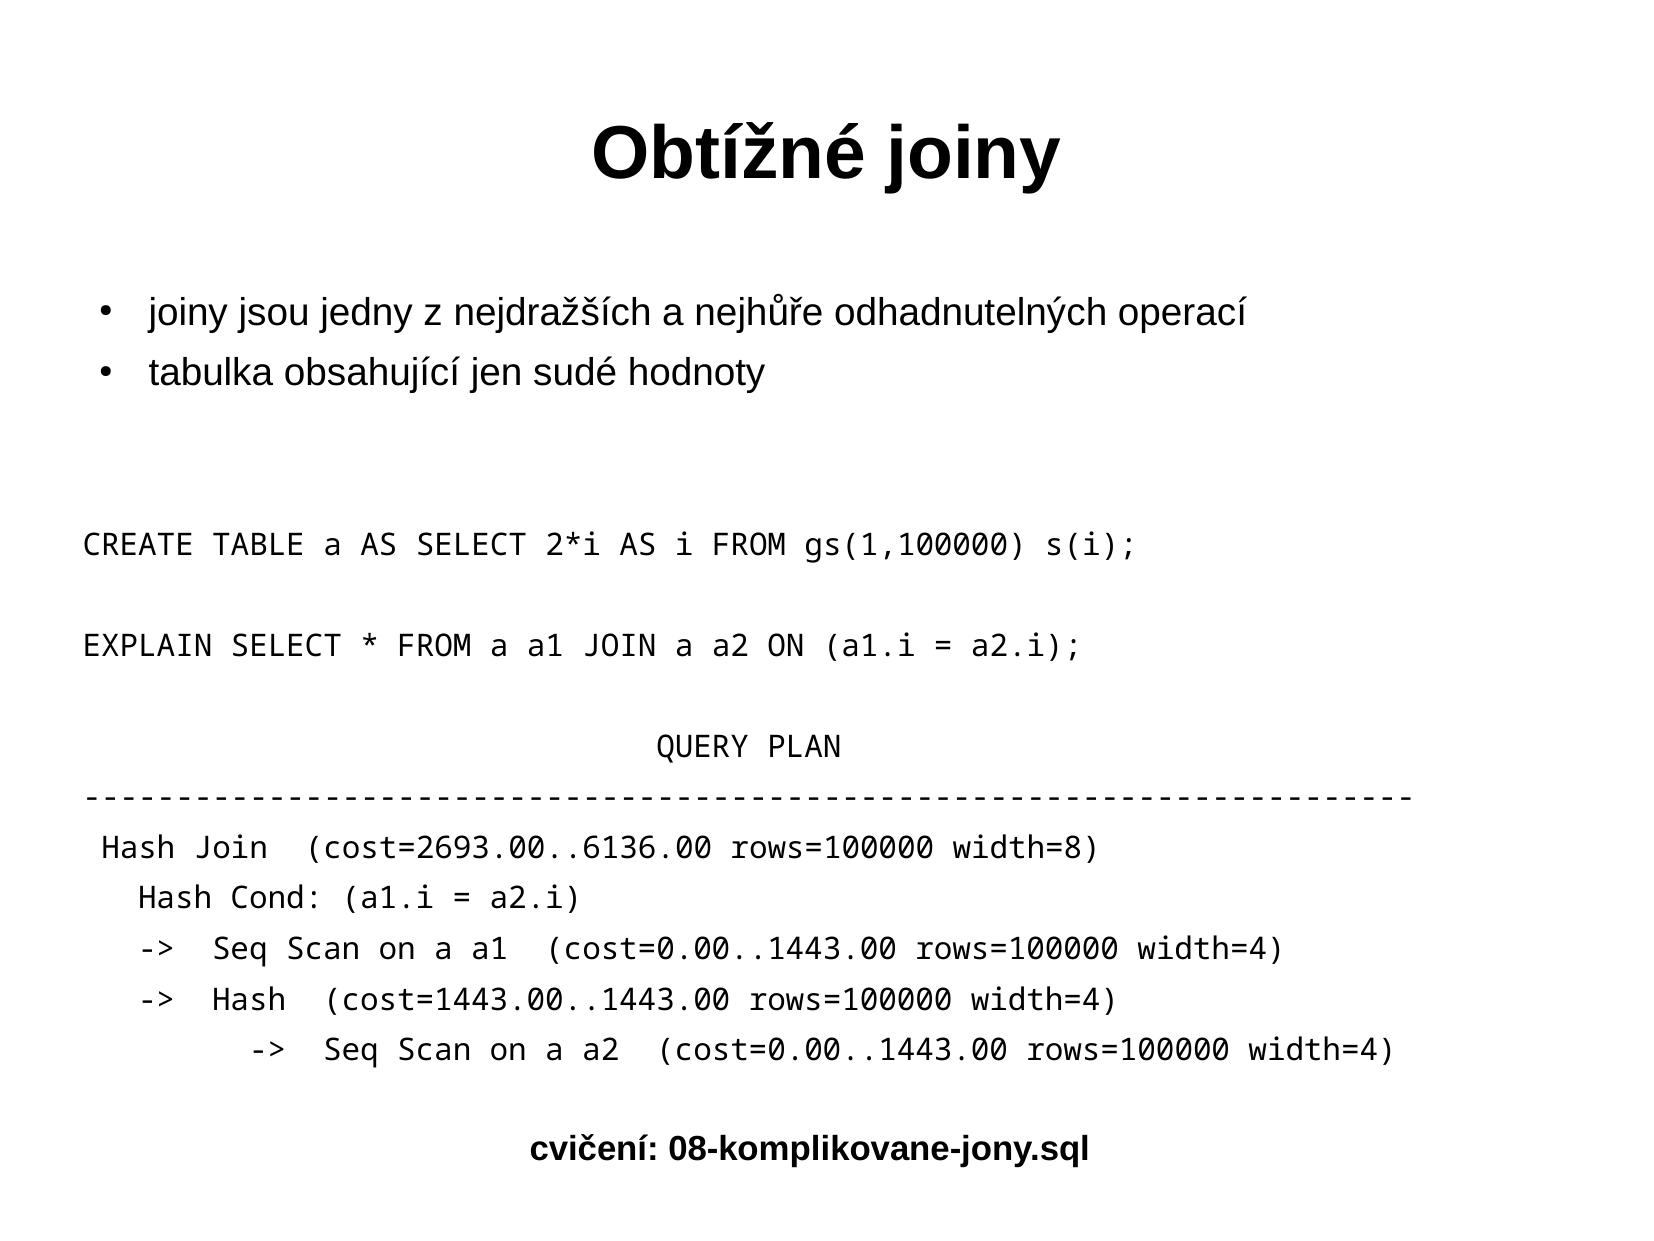

# Obtížné joiny
joiny jsou jedny z nejdražších a nejhůře odhadnutelných operací
tabulka obsahující jen sudé hodnoty
CREATE TABLE a AS SELECT 2*i AS i FROM gs(1,100000) s(i);
EXPLAIN SELECT * FROM a a1 JOIN a a2 ON (a1.i = a2.i);
 QUERY PLAN
------------------------------------------------------------------------
 Hash Join (cost=2693.00..6136.00 rows=100000 width=8)
 Hash Cond: (a1.i = a2.i)
 -> Seq Scan on a a1 (cost=0.00..1443.00 rows=100000 width=4)
 -> Hash (cost=1443.00..1443.00 rows=100000 width=4)
 -> Seq Scan on a a2 (cost=0.00..1443.00 rows=100000 width=4)
cvičení: 08-komplikovane-jony.sql